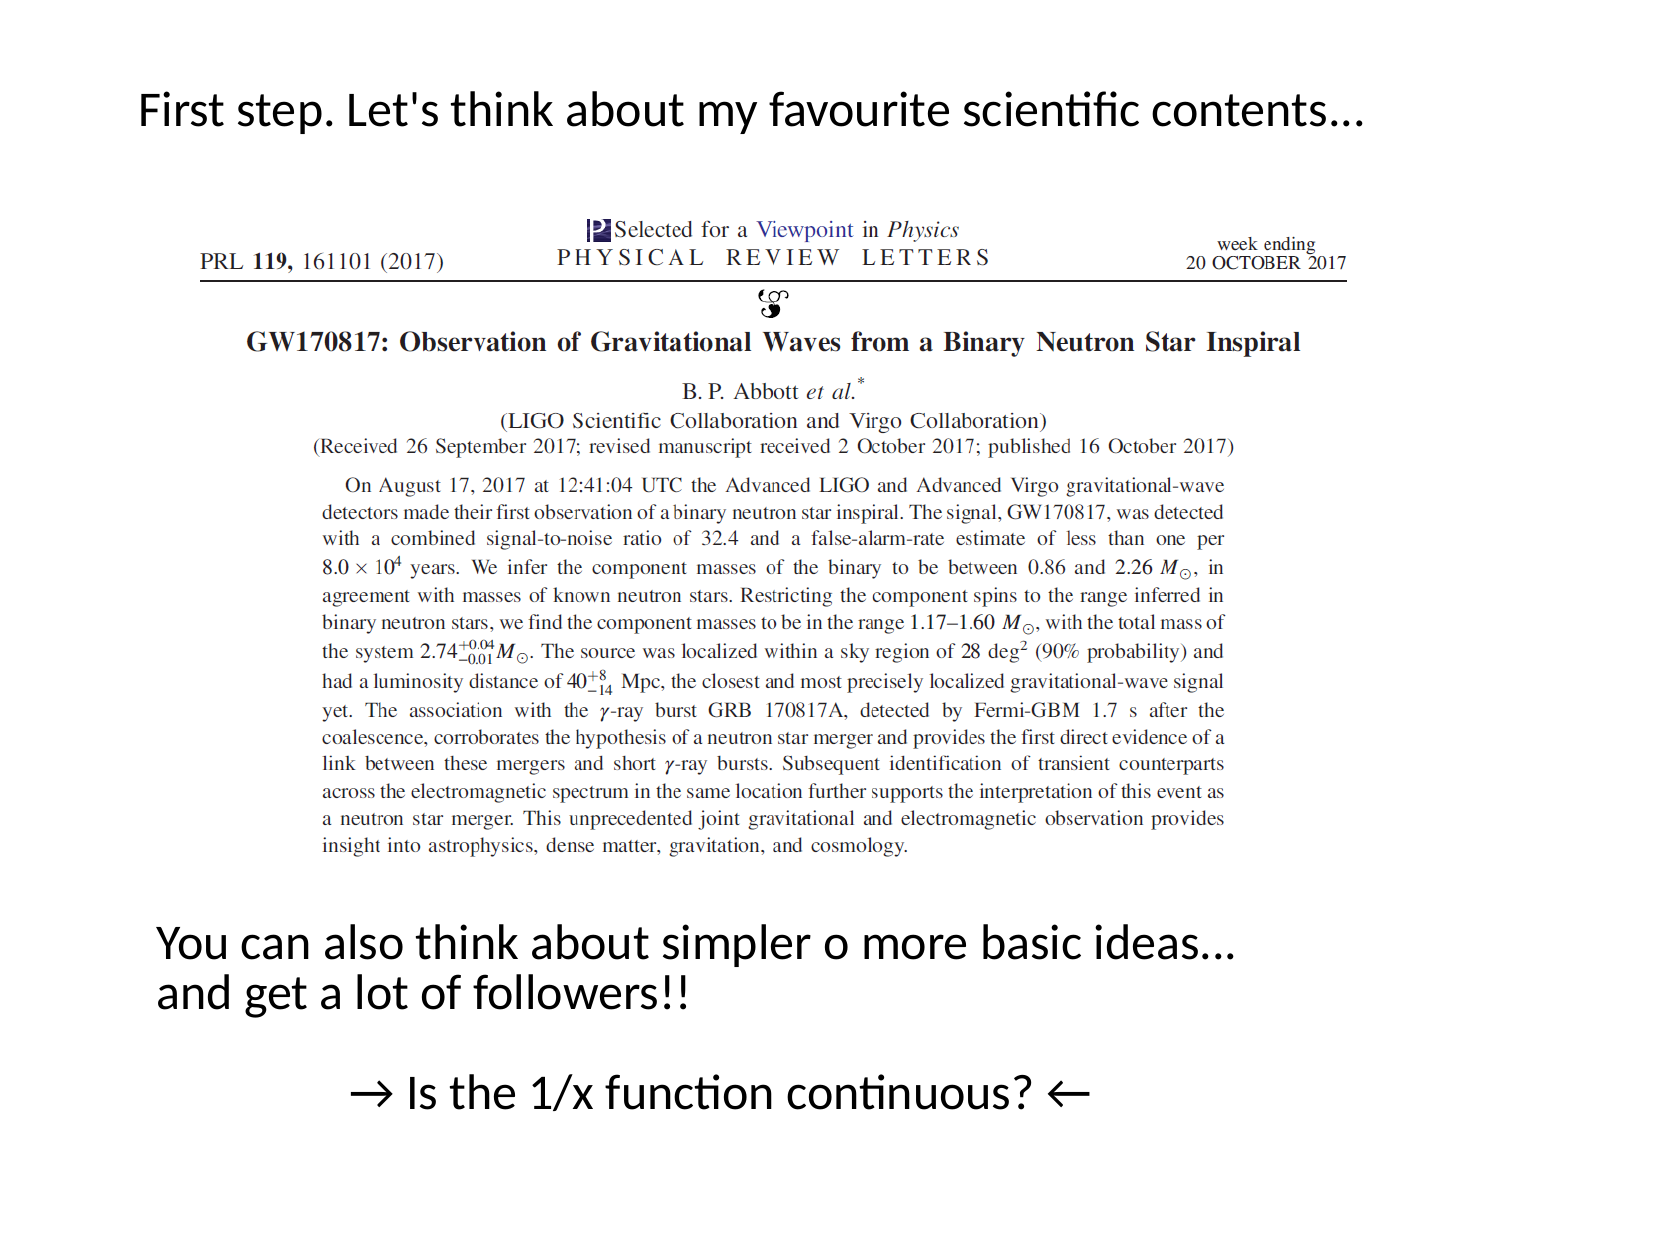

First step. Let's think about my favourite scientific contents...
You can also think about simpler o more basic ideas... and get a lot of followers!!
→ Is the 1/x function continuous? ←